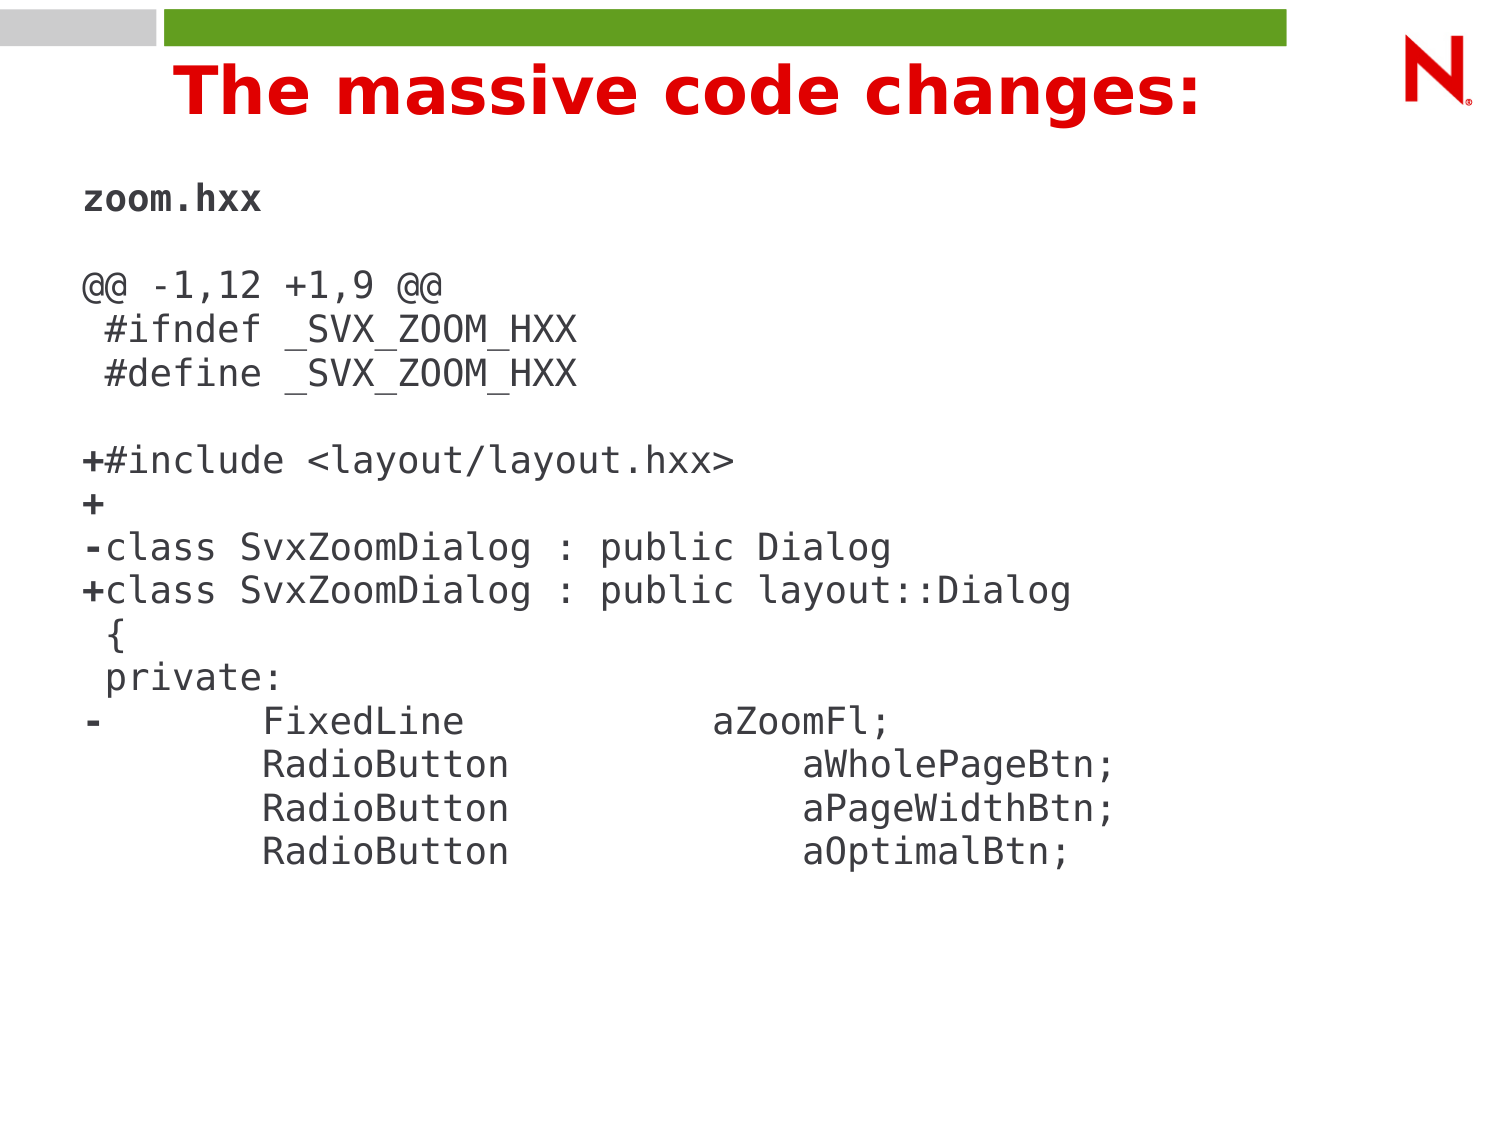

# The massive code changes:
zoom.hxx
@@ -1,12 +1,9 @@
 #ifndef _SVX_ZOOM_HXX
 #define _SVX_ZOOM_HXX
+#include <layout/layout.hxx>
+
-class SvxZoomDialog : public Dialog
+class SvxZoomDialog : public layout::Dialog
 {
 private:
- FixedLine aZoomFl;
 RadioButton aWholePageBtn;
 RadioButton aPageWidthBtn;
 RadioButton aOptimalBtn;